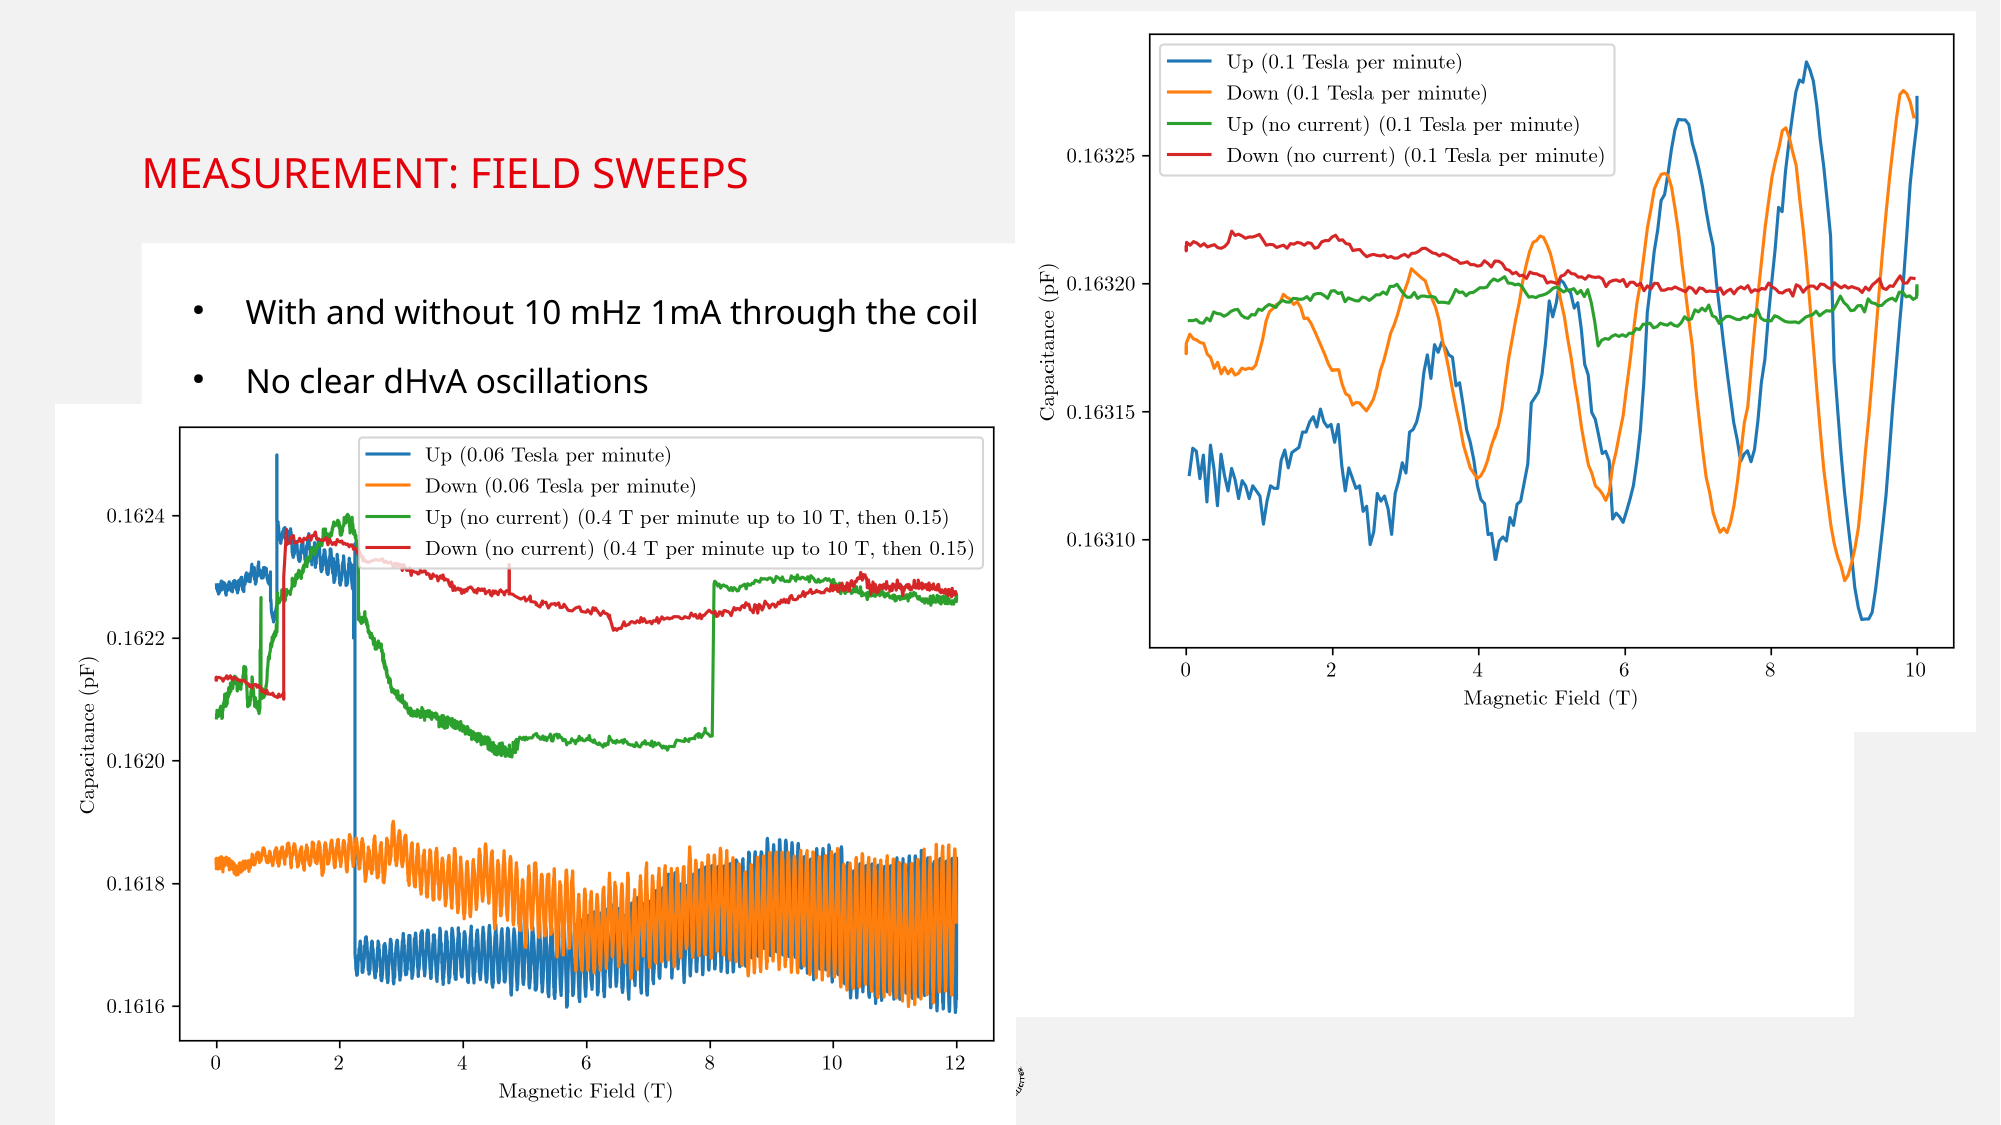

# Measurement: Field sweeps
With and without 10 mHz 1mA through the coil
No clear dHvA oscillations